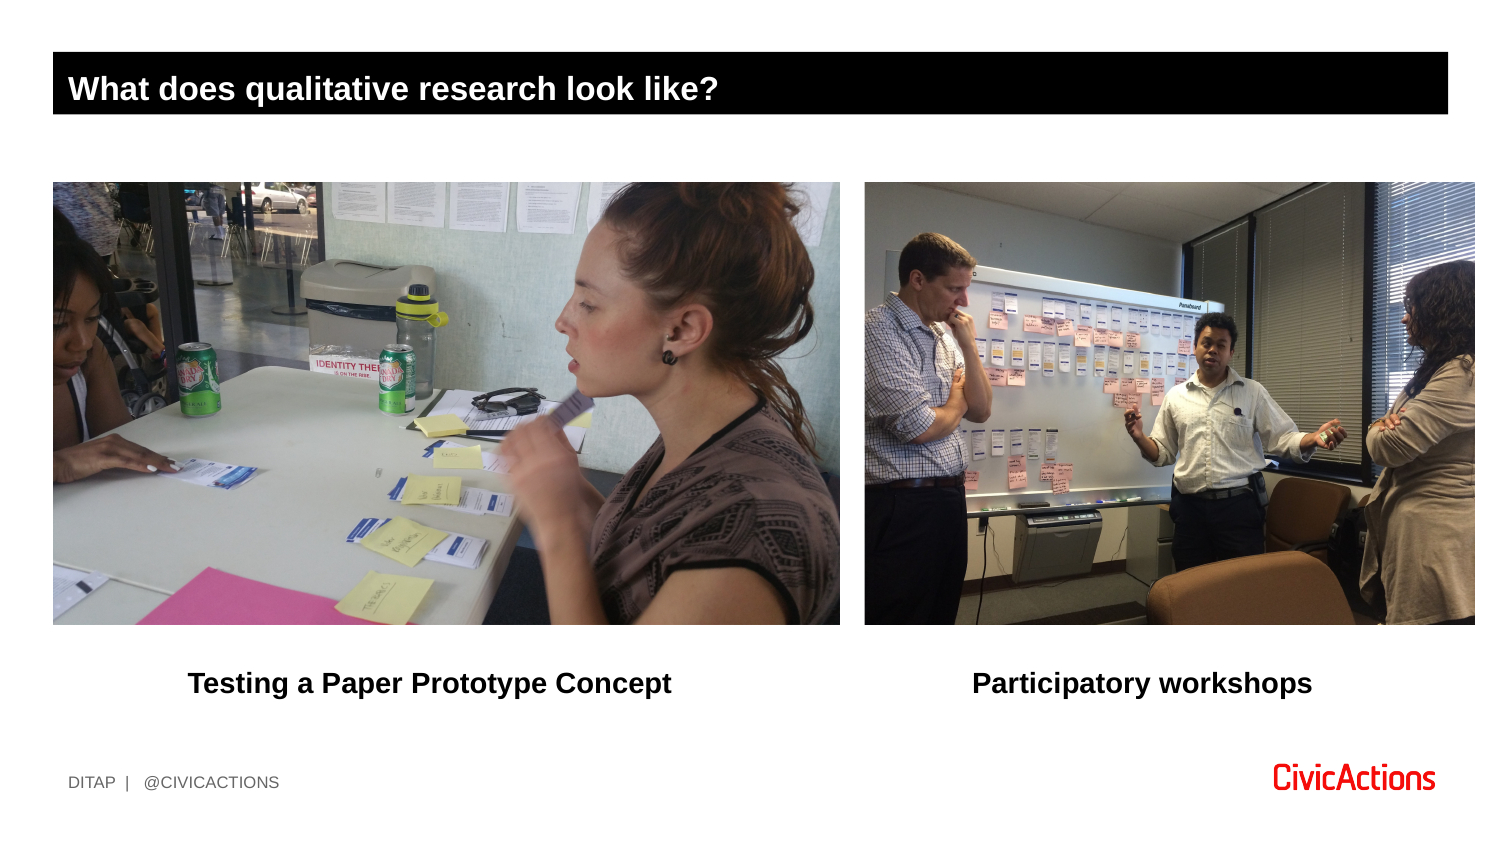

# What does qualitative research look like?
Testing a Paper Prototype Concept
Participatory workshops